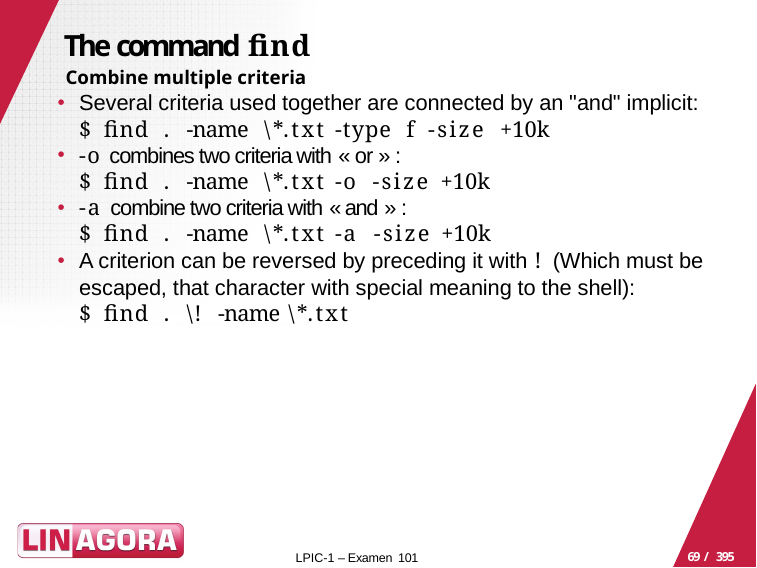

The command find
Combine multiple criteria
Several criteria used together are connected by an "and" implicit:
$ find . -name \*.txt -type f -size +10k
-o combines two criteria with « or » :
$ find . -name \*.txt -o -size +10k
-a combine two criteria with « and » :
$ find . -name \*.txt -a -size +10k
A criterion can be reversed by preceding it with ! (Which must be escaped, that character with special meaning to the shell):
$ find . \! -name \*.txt
LPIC-1 – Examen 101